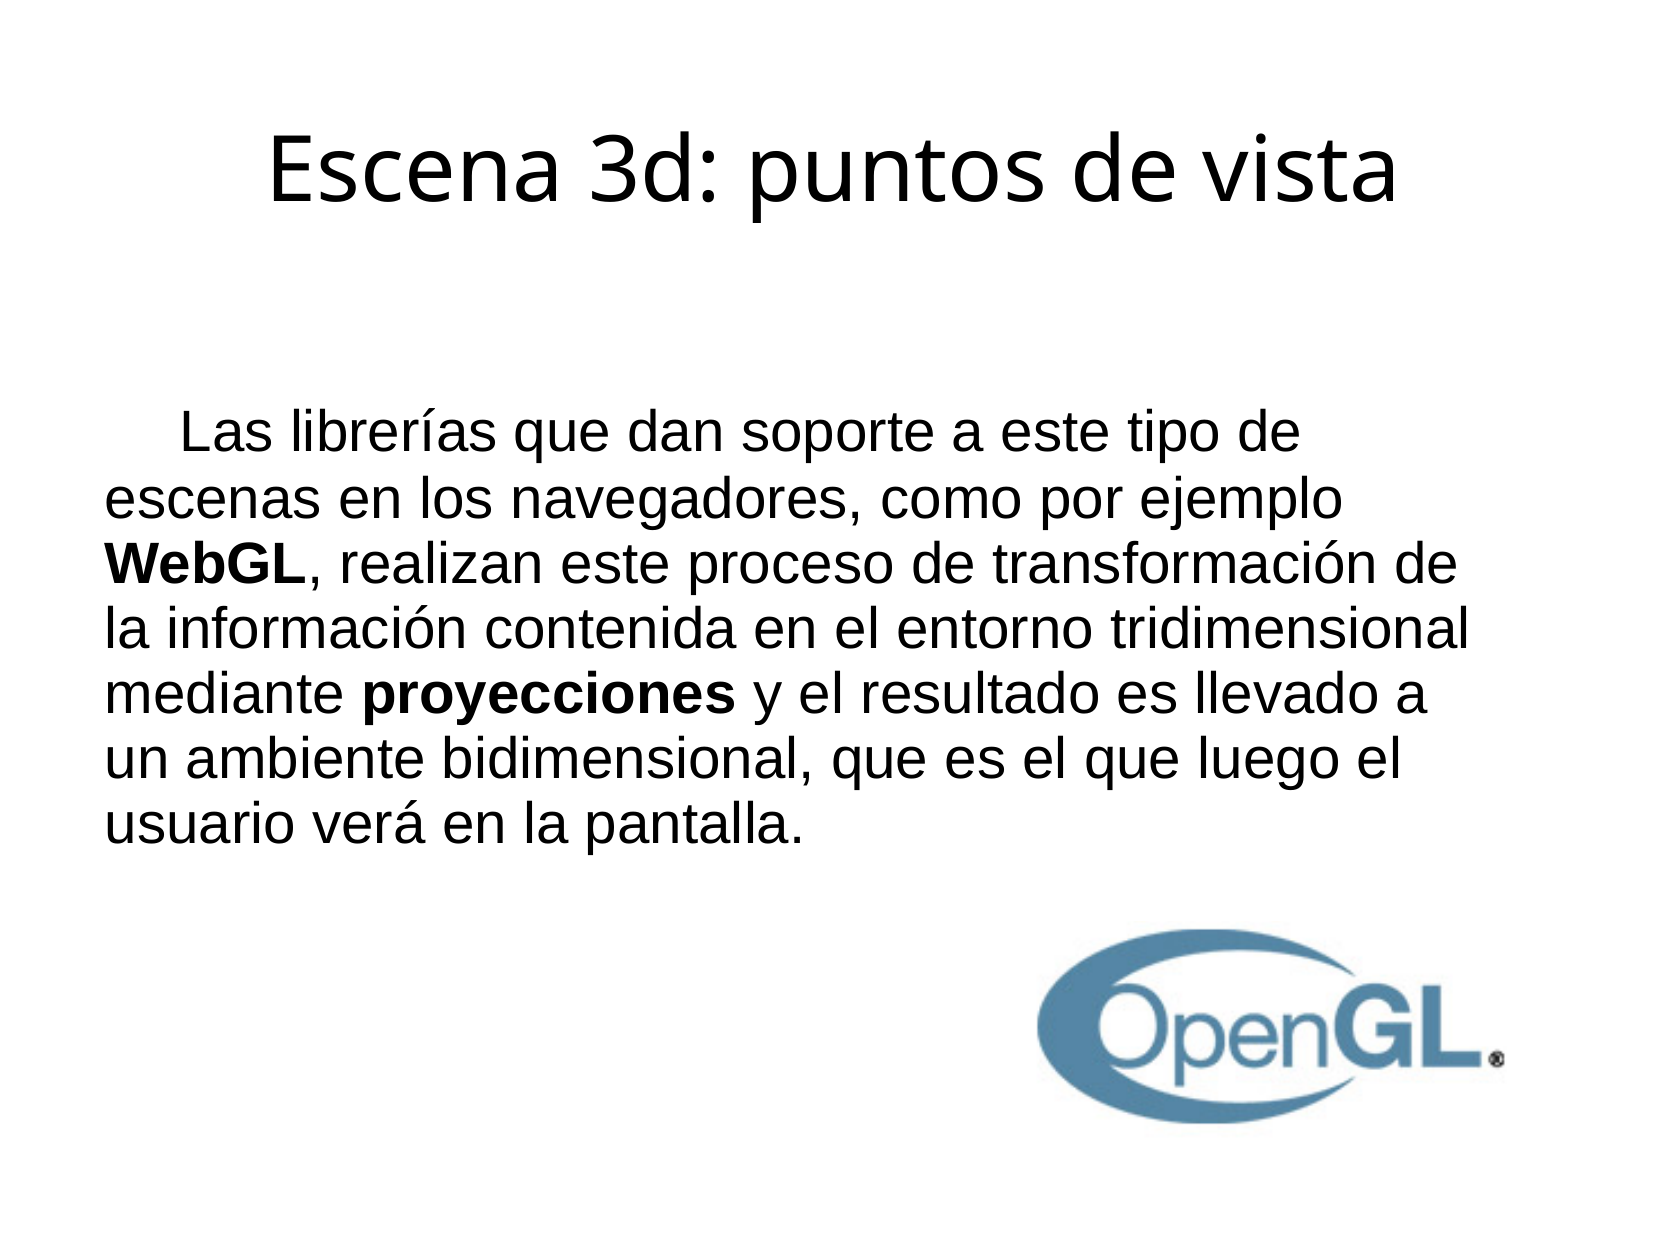

# Escena 3d: puntos de vista
	Las librerías que dan soporte a este tipo de escenas en los navegadores, como por ejemplo WebGL, realizan este proceso de transformación de la información contenida en el entorno tridimensional mediante proyecciones y el resultado es llevado a un ambiente bidimensional, que es el que luego el usuario verá en la pantalla.